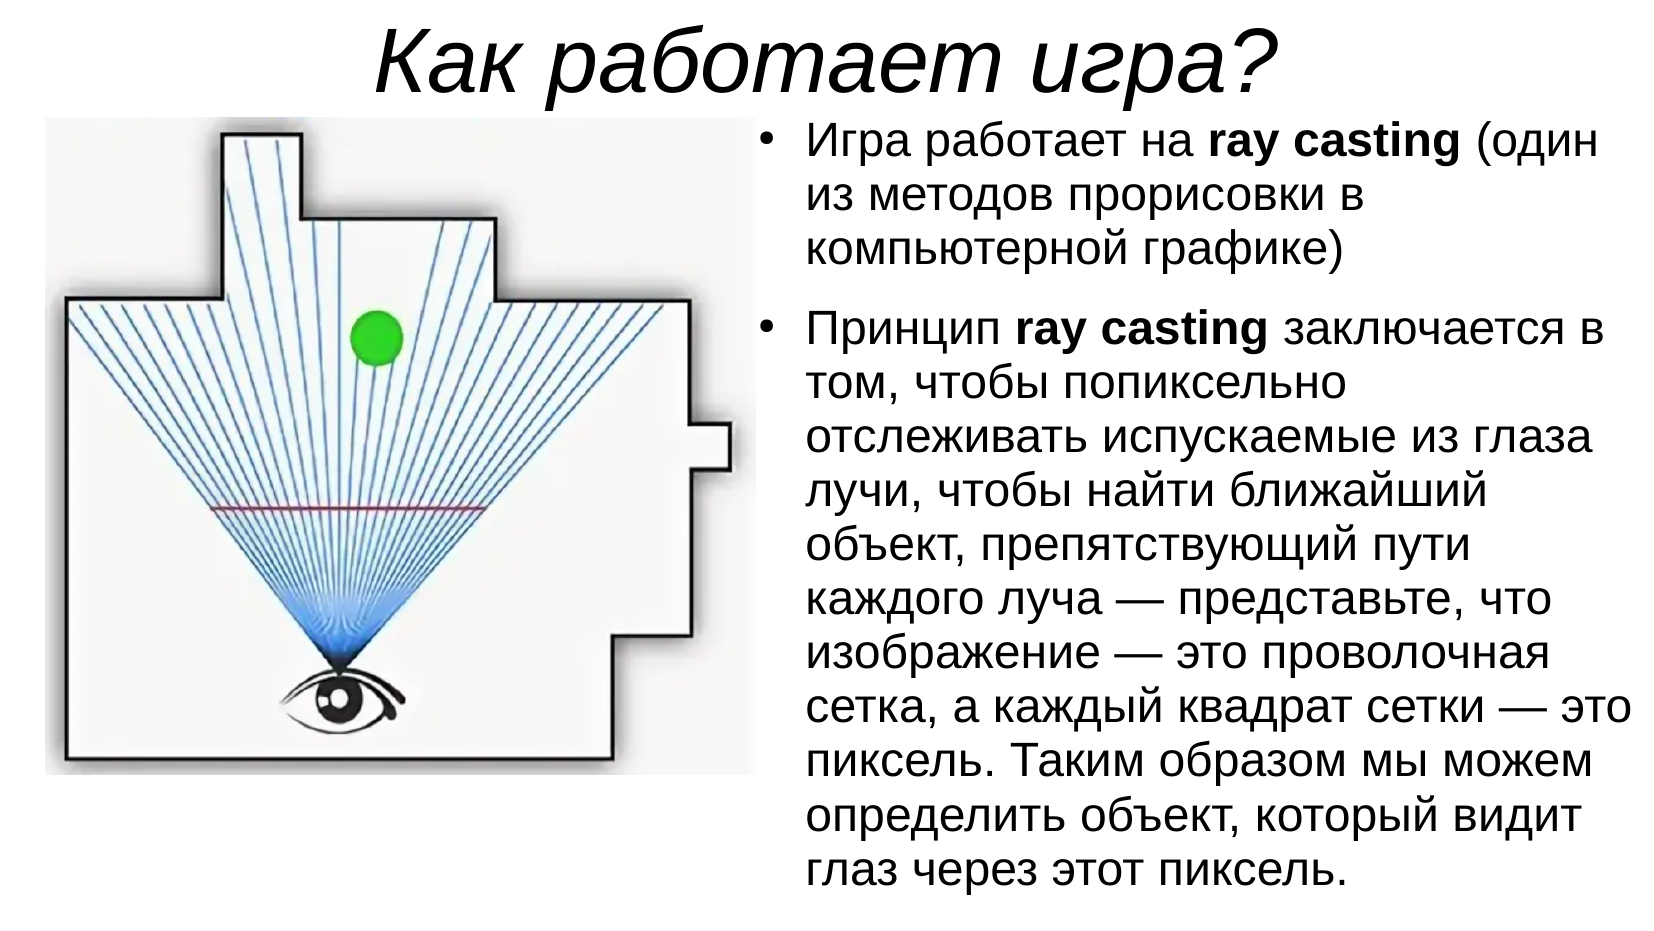

# Как работает игра?
Игра работает на ray casting (один из методов прорисовки в компьютерной графике)
Принцип ray casting заключается в том, чтобы попиксельно отслеживать испускаемые из глаза лучи, чтобы найти ближайший объект, препятствующий пути каждого луча — представьте, что изображение — это проволочная сетка, а каждый квадрат сетки — это пиксель. Таким образом мы можем определить объект, который видит глаз через этот пиксель.